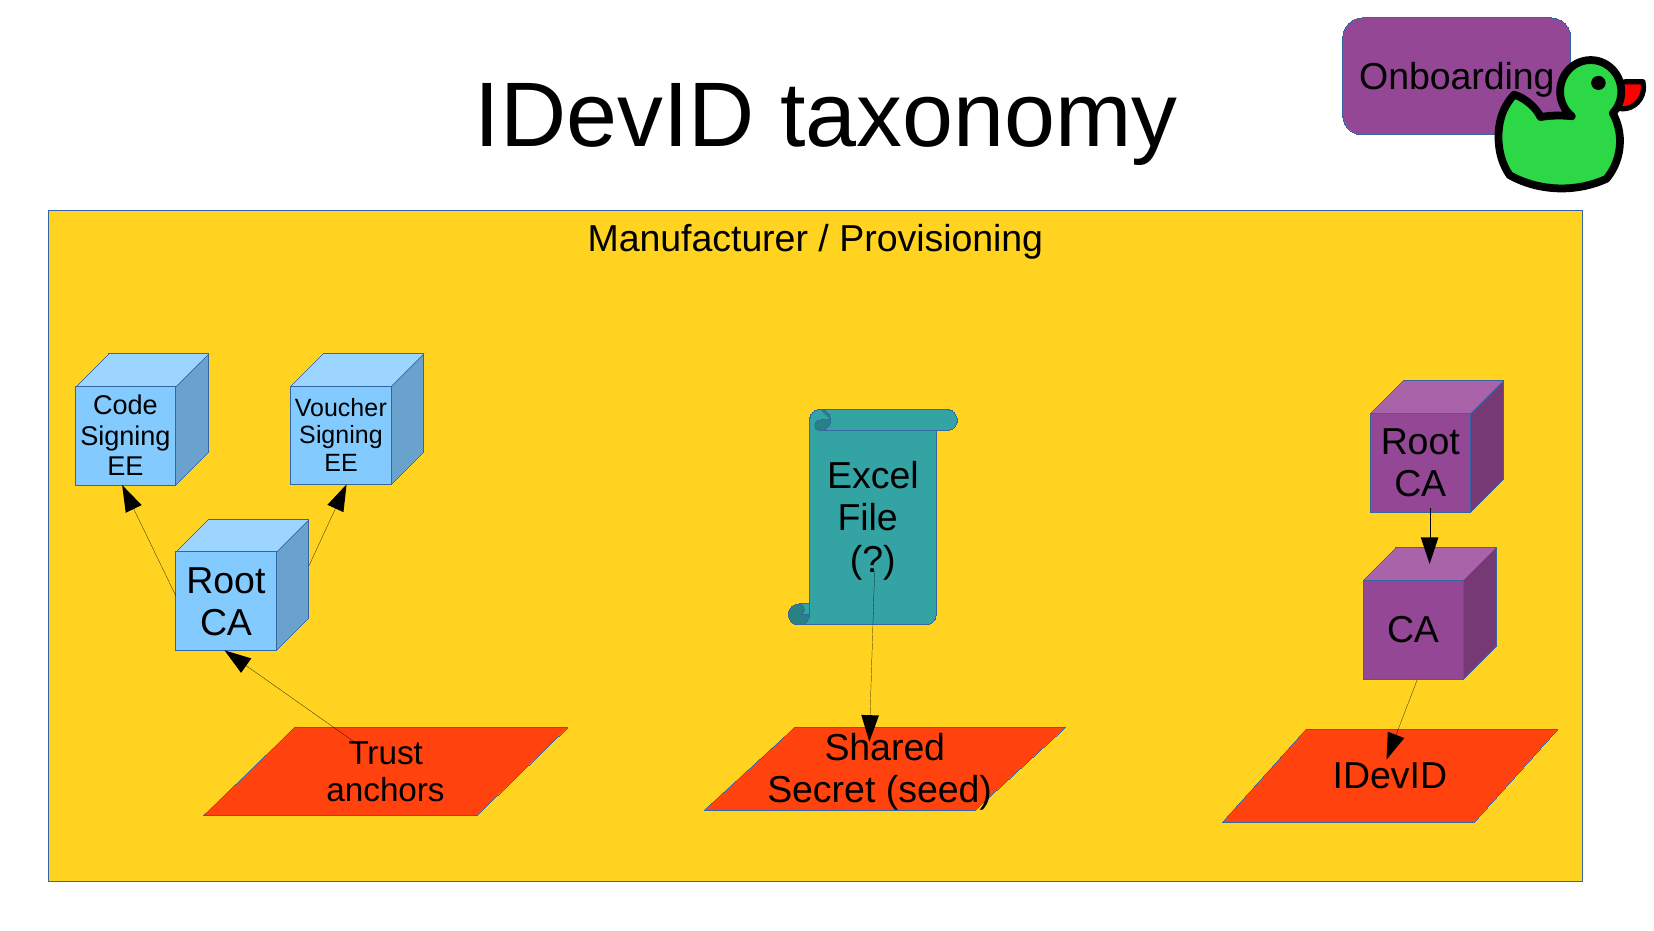

Onboarding
# IDevID taxonomy
Manufacturer / Provisioning
Voucher
Signing
EE
Code
Signing
EE
Root
CA
Excel
File
(?)
Root
CA
CA
Trust
anchors
Shared
Secret (seed)
IDevID